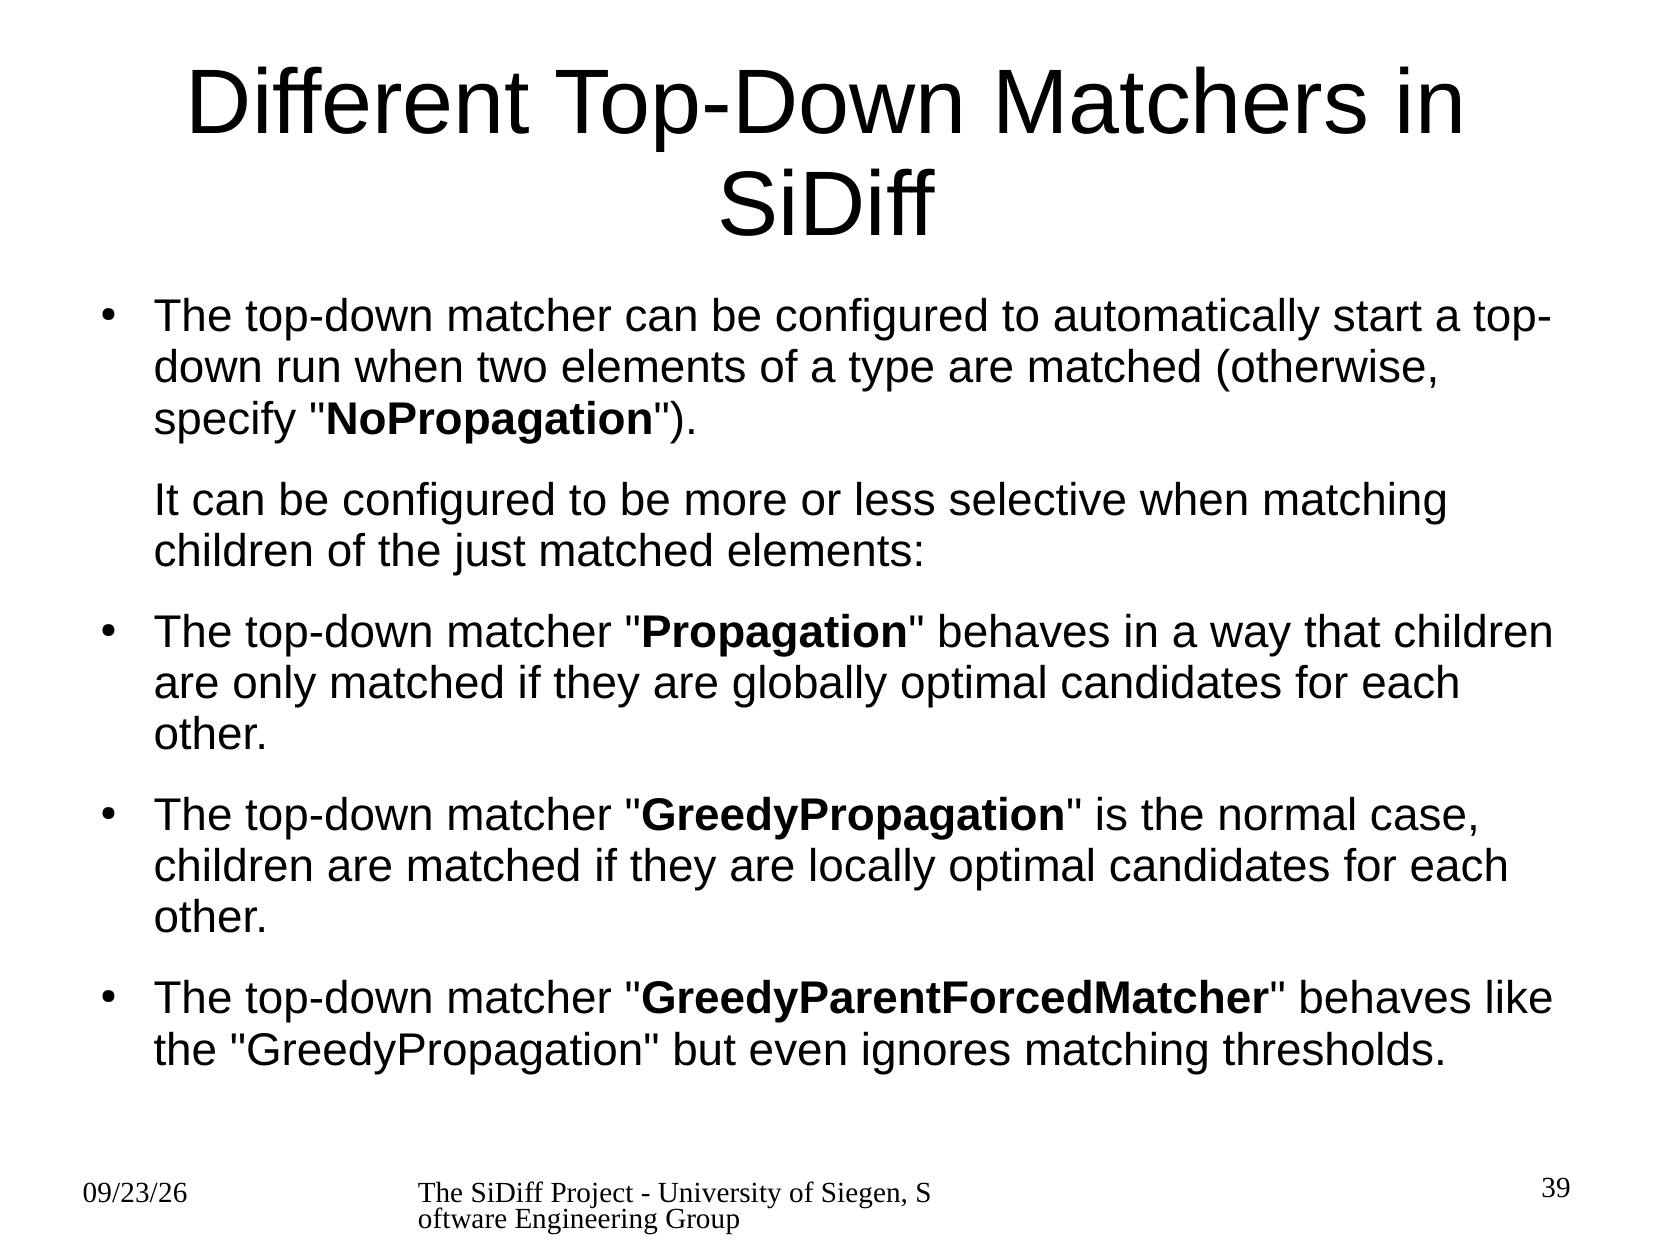

# Different Top-Down Matchers in SiDiff
The top-down matcher can be configured to automatically start a top-down run when two elements of a type are matched (otherwise, specify "NoPropagation").
It can be configured to be more or less selective when matching children of the just matched elements:
The top-down matcher "Propagation" behaves in a way that children are only matched if they are globally optimal candidates for each other.
The top-down matcher "GreedyPropagation" is the normal case, children are matched if they are locally optimal candidates for each other.
The top-down matcher "GreedyParentForcedMatcher" behaves like the "GreedyPropagation" but even ignores matching thresholds.
39
The SiDiff Project - University of Siegen, Software Engineering Group